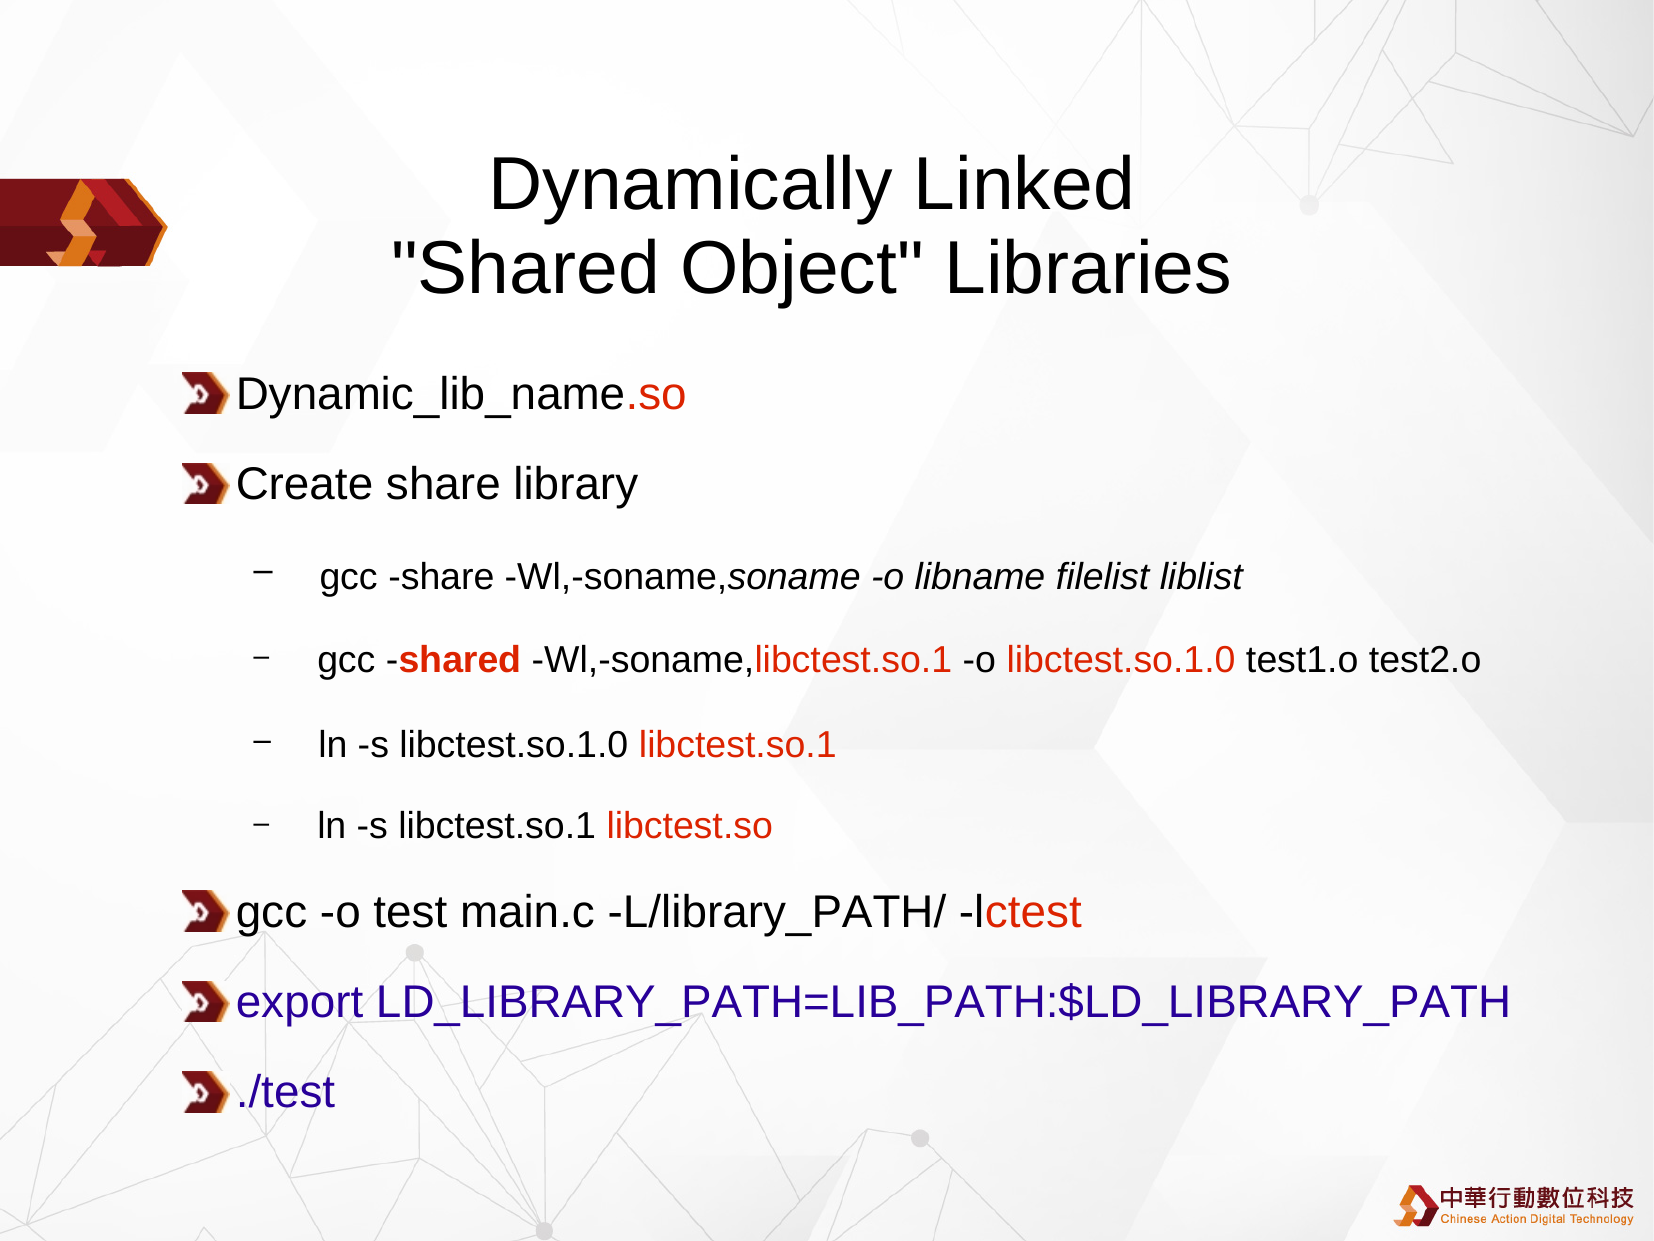

# Dynamically Linked "Shared Object" Libraries
Dynamic_lib_name.so
Create share library
 gcc -share -Wl,-soname,soname -o libname filelist liblist
 gcc -shared -Wl,-soname,libctest.so.1 -o libctest.so.1.0 test1.o test2.o
 ln -s libctest.so.1.0 libctest.so.1
 ln -s libctest.so.1 libctest.so
gcc -o test main.c -L/library_PATH/ -lctest
export LD_LIBRARY_PATH=LIB_PATH:$LD_LIBRARY_PATH
./test